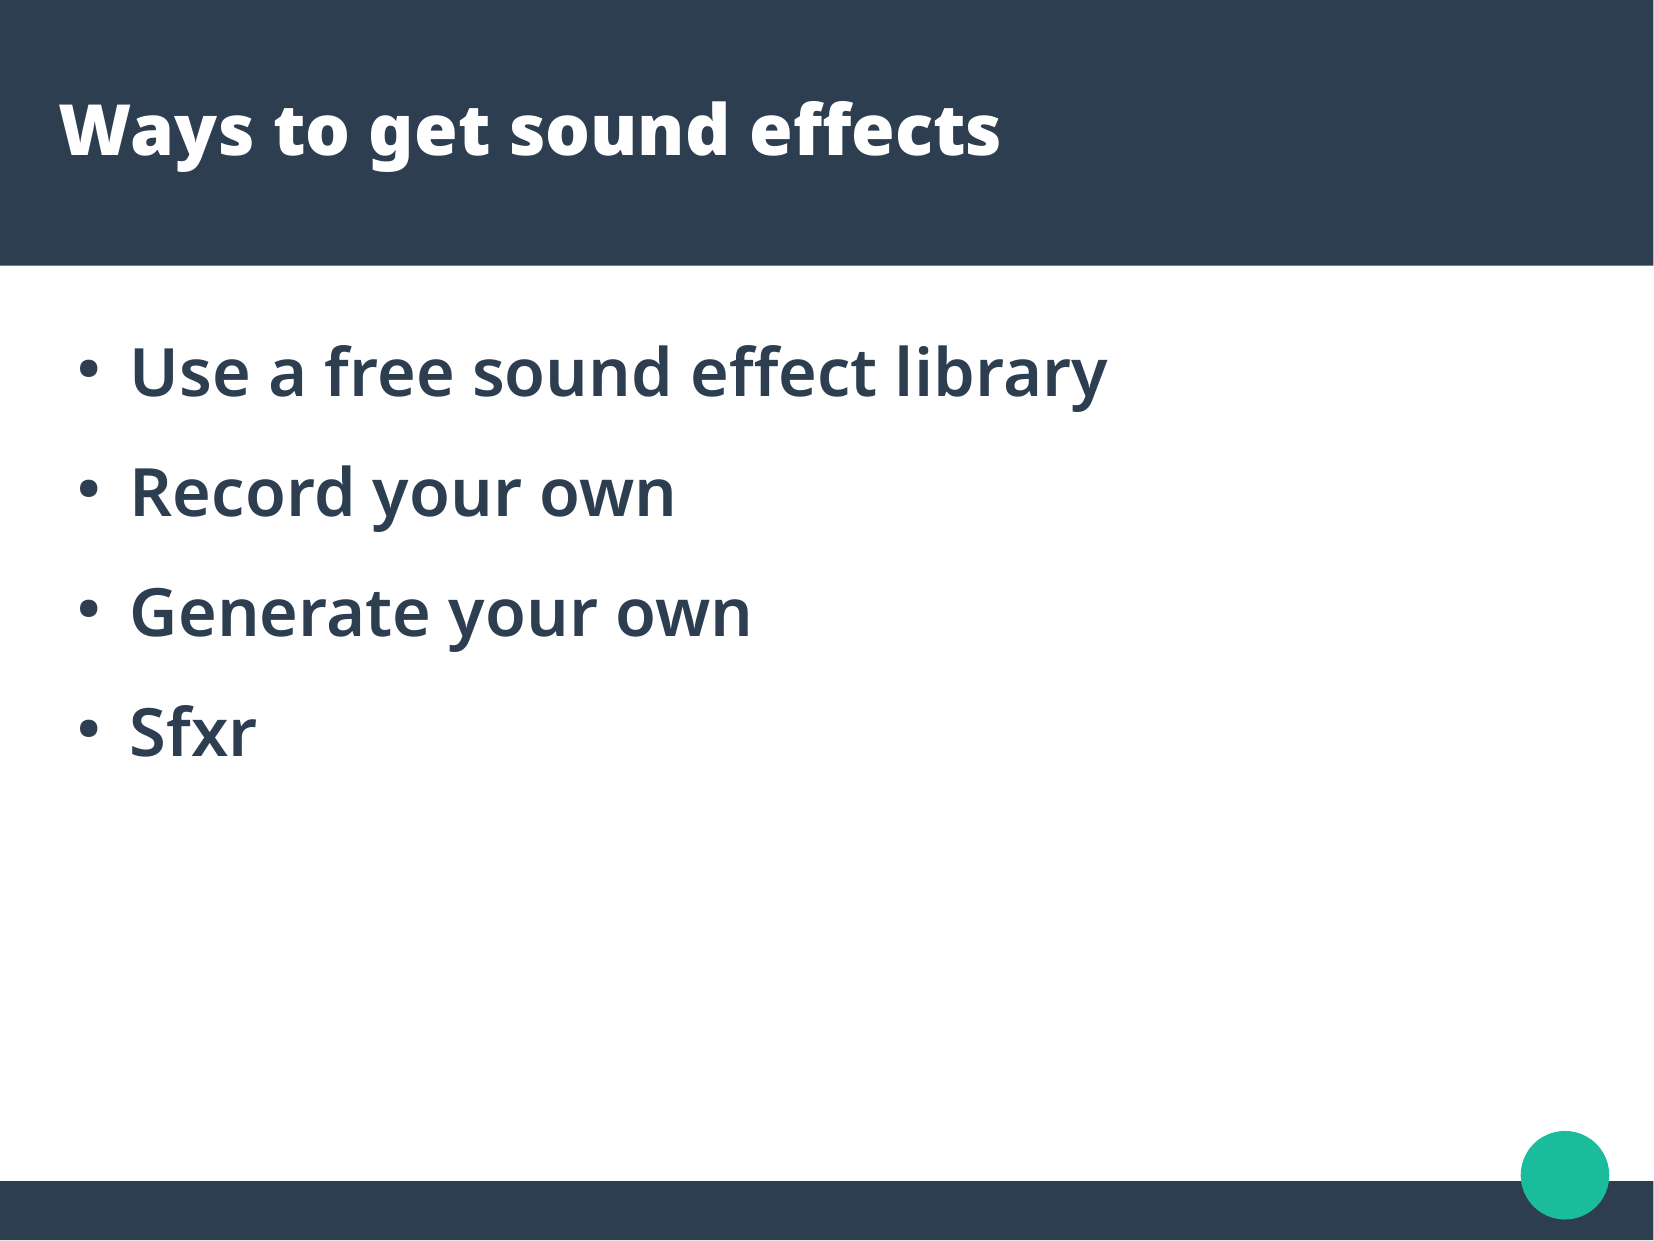

# Ways to get sound effects
Use a free sound effect library
Record your own
Generate your own
Sfxr